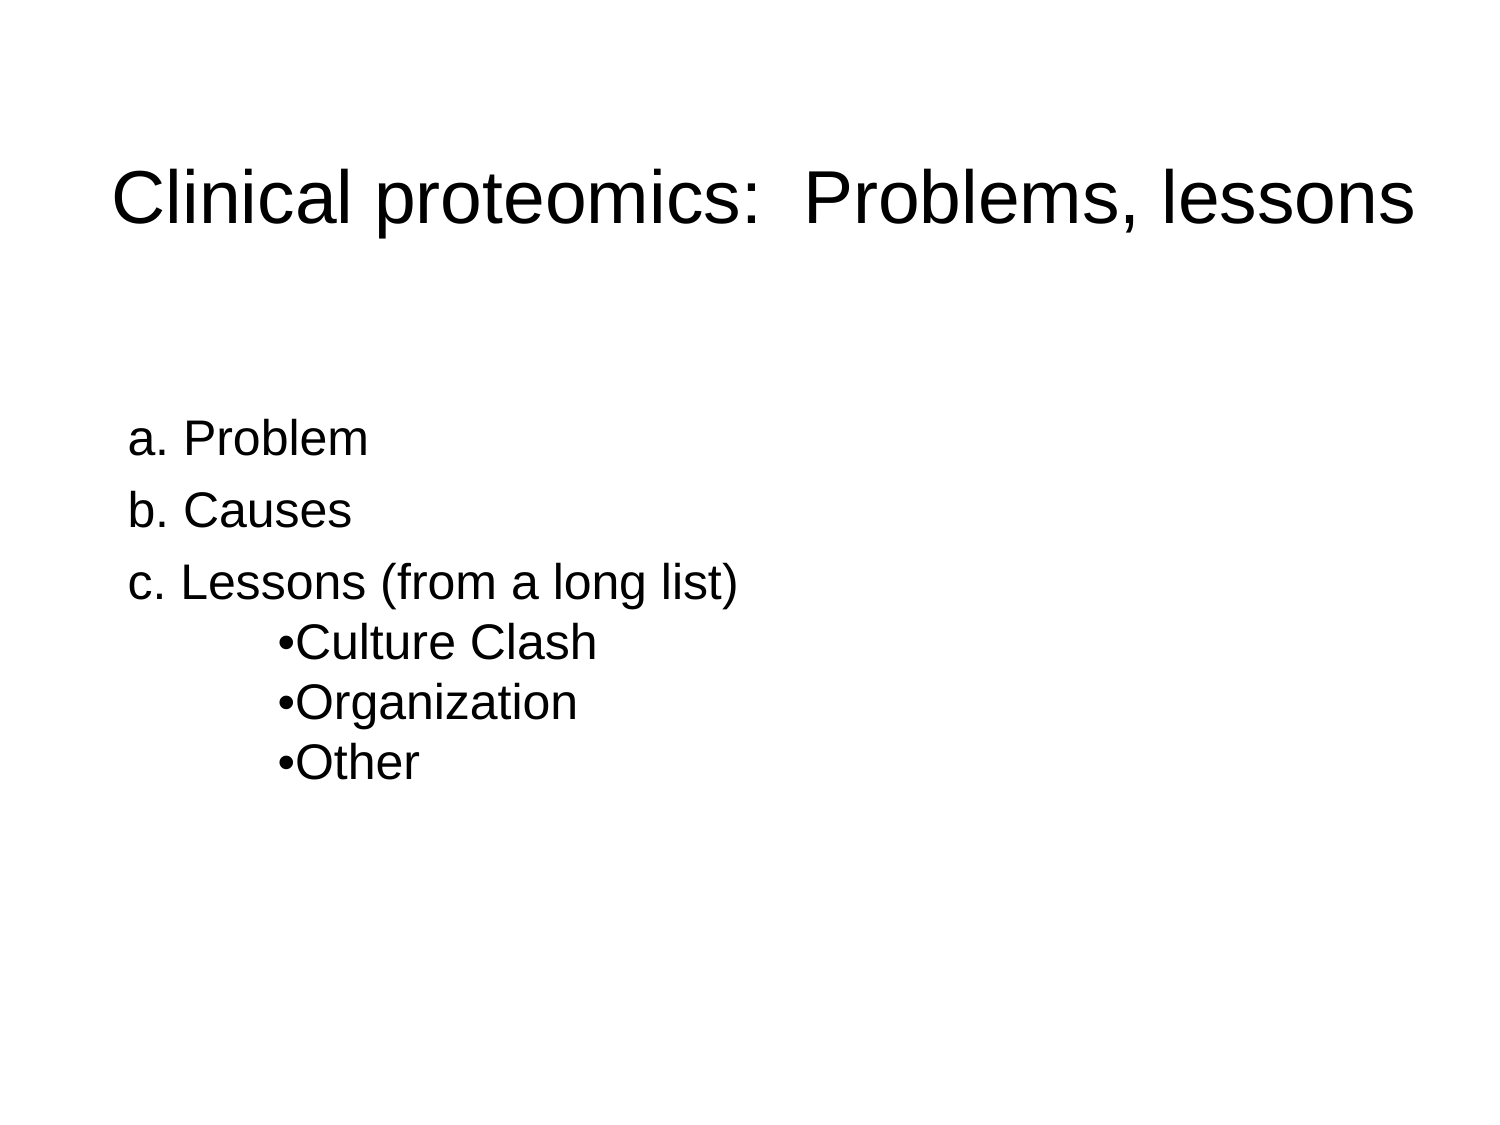

# Clinical proteomics: Problems, lessons
a. Problem
b. Causes
c. Lessons (from a long list)
	•Culture Clash
	•Organization
	•Other